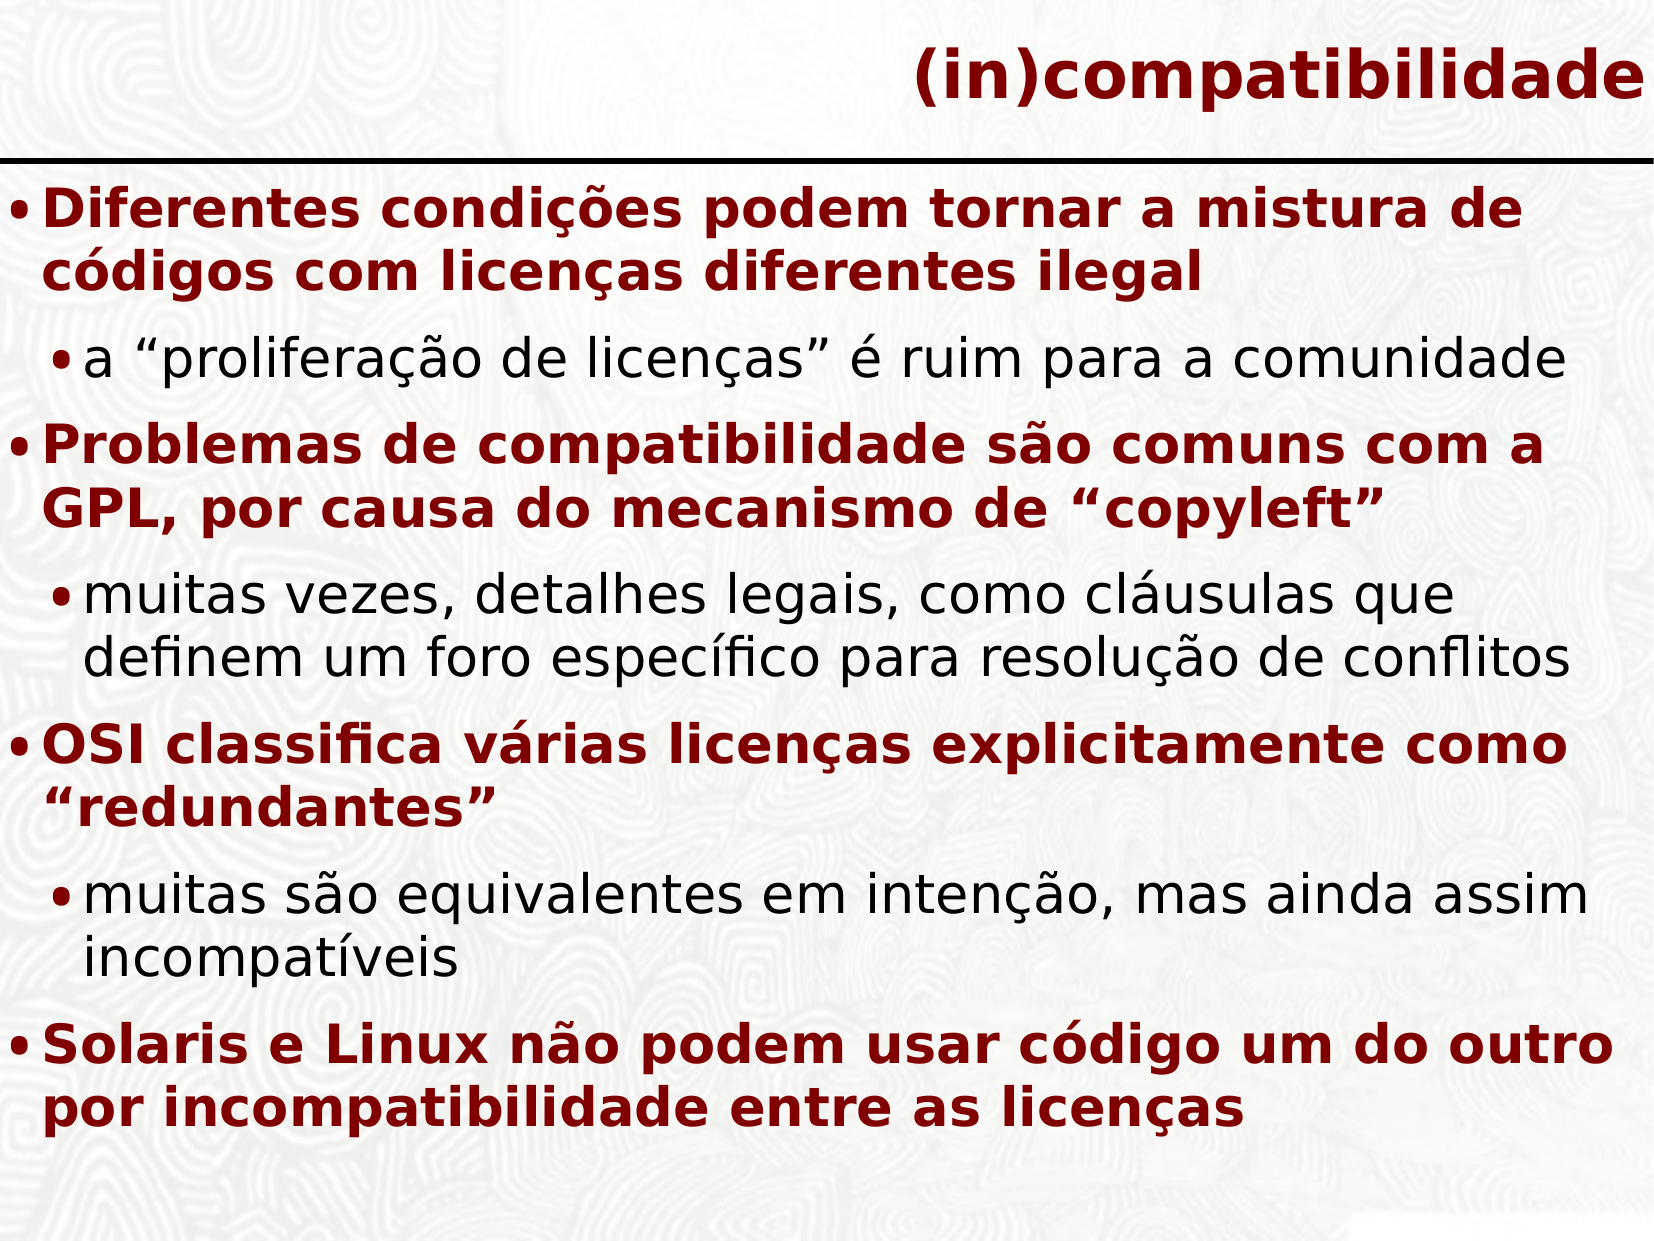

# (in)compatibilidade
Diferentes condições podem tornar a mistura de códigos com licenças diferentes ilegal
a “proliferação de licenças” é ruim para a comunidade
Problemas de compatibilidade são comuns com a GPL, por causa do mecanismo de “copyleft”
muitas vezes, detalhes legais, como cláusulas que definem um foro específico para resolução de conflitos
OSI classifica várias licenças explicitamente como “redundantes”
muitas são equivalentes em intenção, mas ainda assim incompatíveis
Solaris e Linux não podem usar código um do outro por incompatibilidade entre as licenças